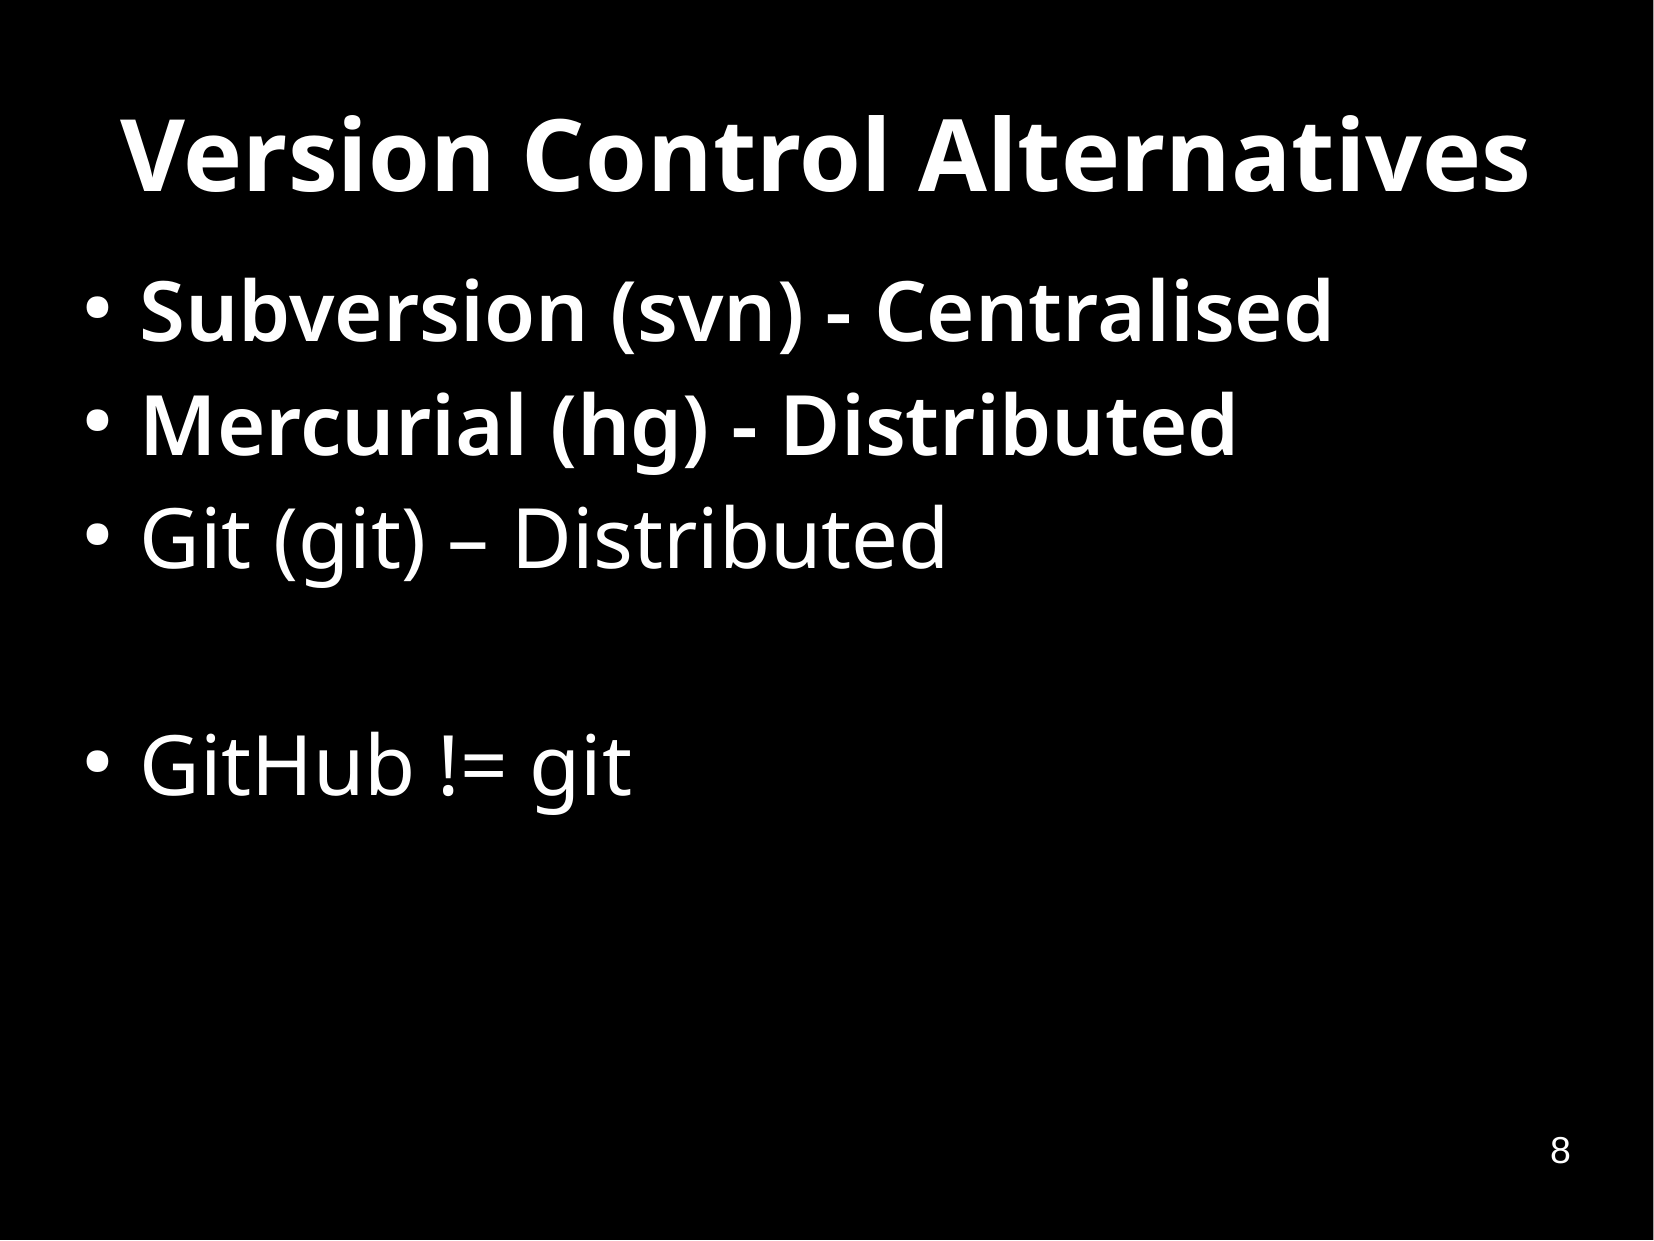

# Version Control Alternatives
 Subversion (svn) - Centralised
 Mercurial (hg) - Distributed
 Git (git) – Distributed
 GitHub != git
8